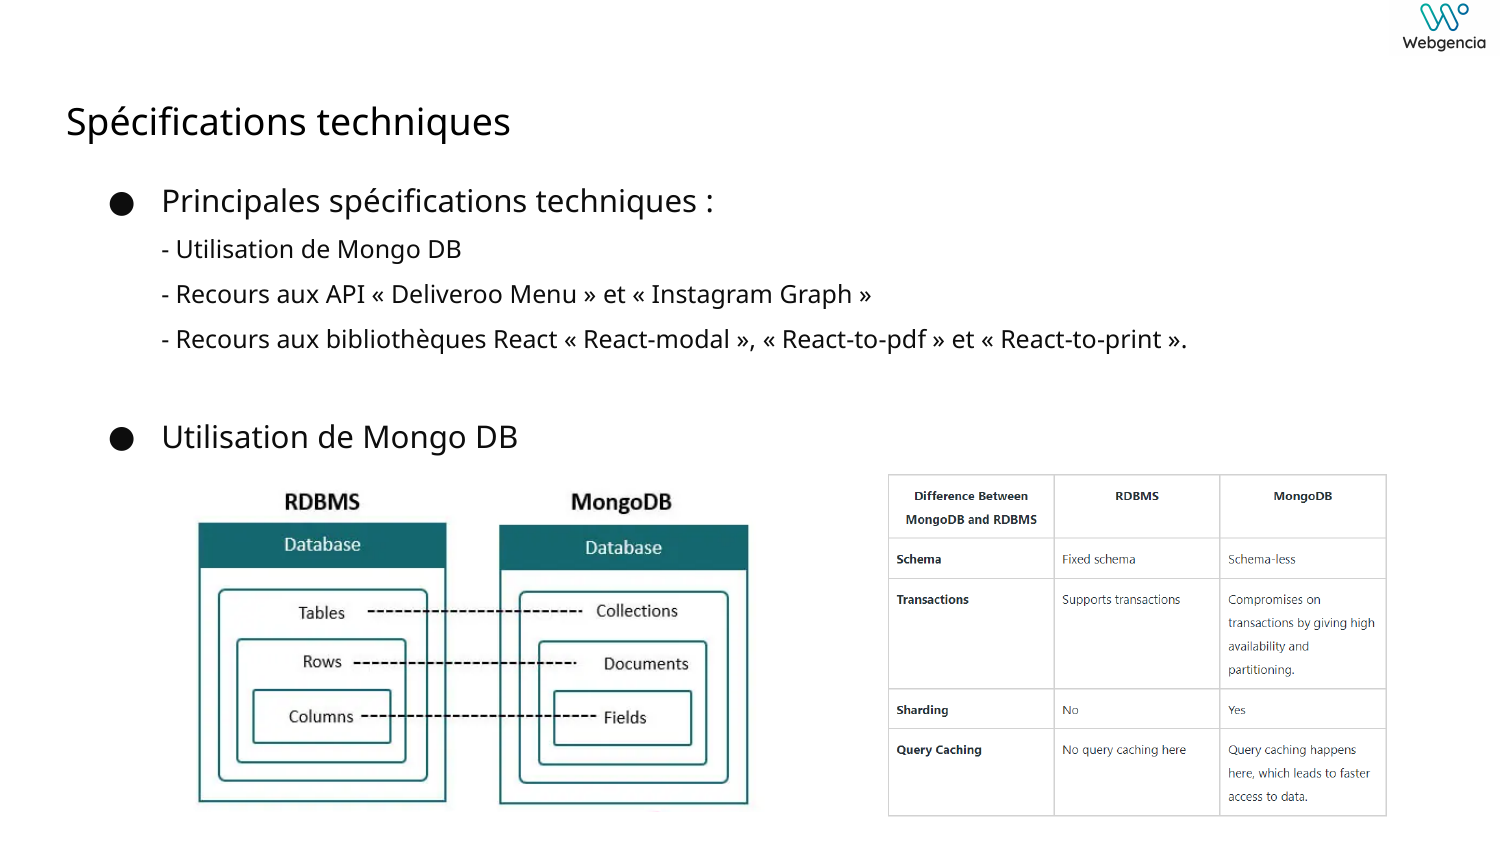

Liste des principales spécifications techniques.
Choix d'une spécification technique clé à vulgariser.
-> Présentation de cette spécification via un schéma explicatif, un diagramme ou un dessin.
# Spécifications techniques
Principales spécifications techniques :
- Utilisation de Mongo DB
- Recours aux API « Deliveroo Menu » et « Instagram Graph »
- Recours aux bibliothèques React « React-modal », « React-to-pdf » et « React-to-print ».
Utilisation de Mongo DB